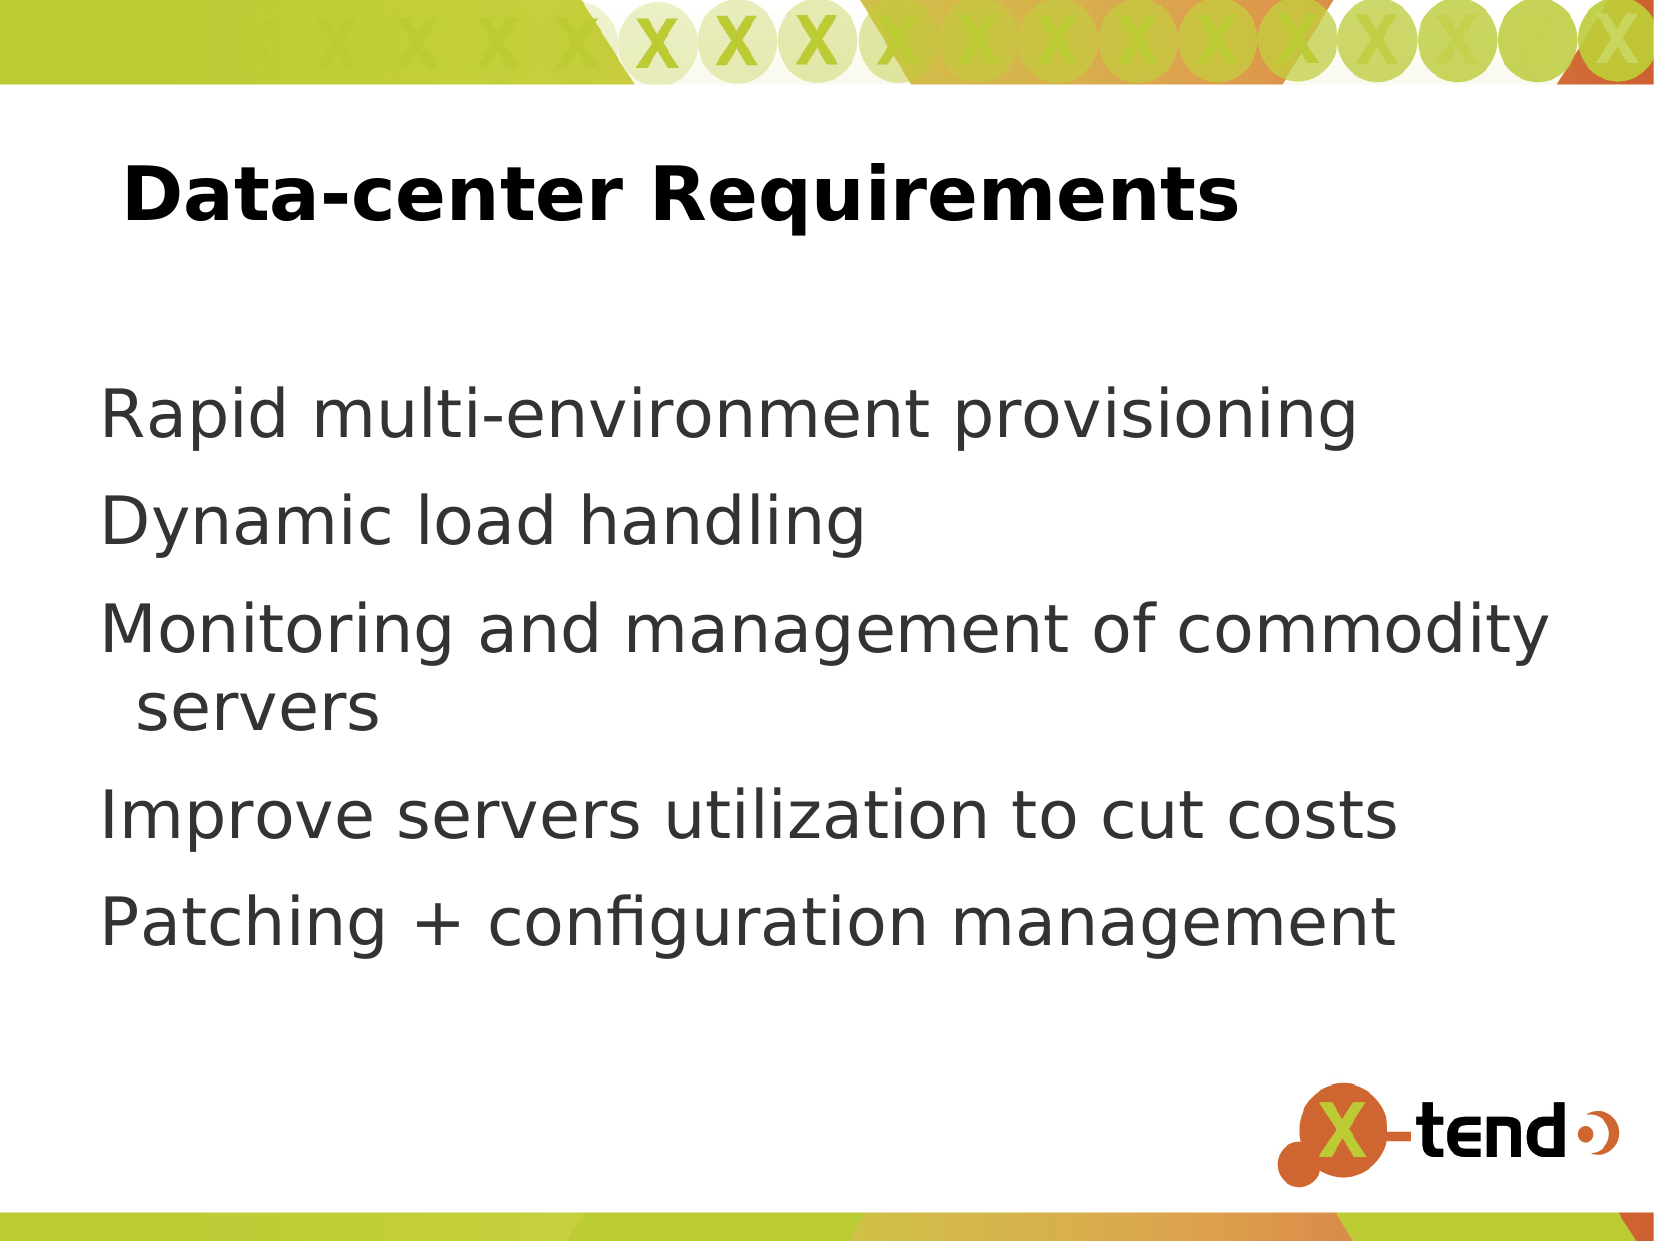

# Data-center Requirements
Rapid multi-environment provisioning
Dynamic load handling
Monitoring and management of commodity servers
Improve servers utilization to cut costs
Patching + configuration management